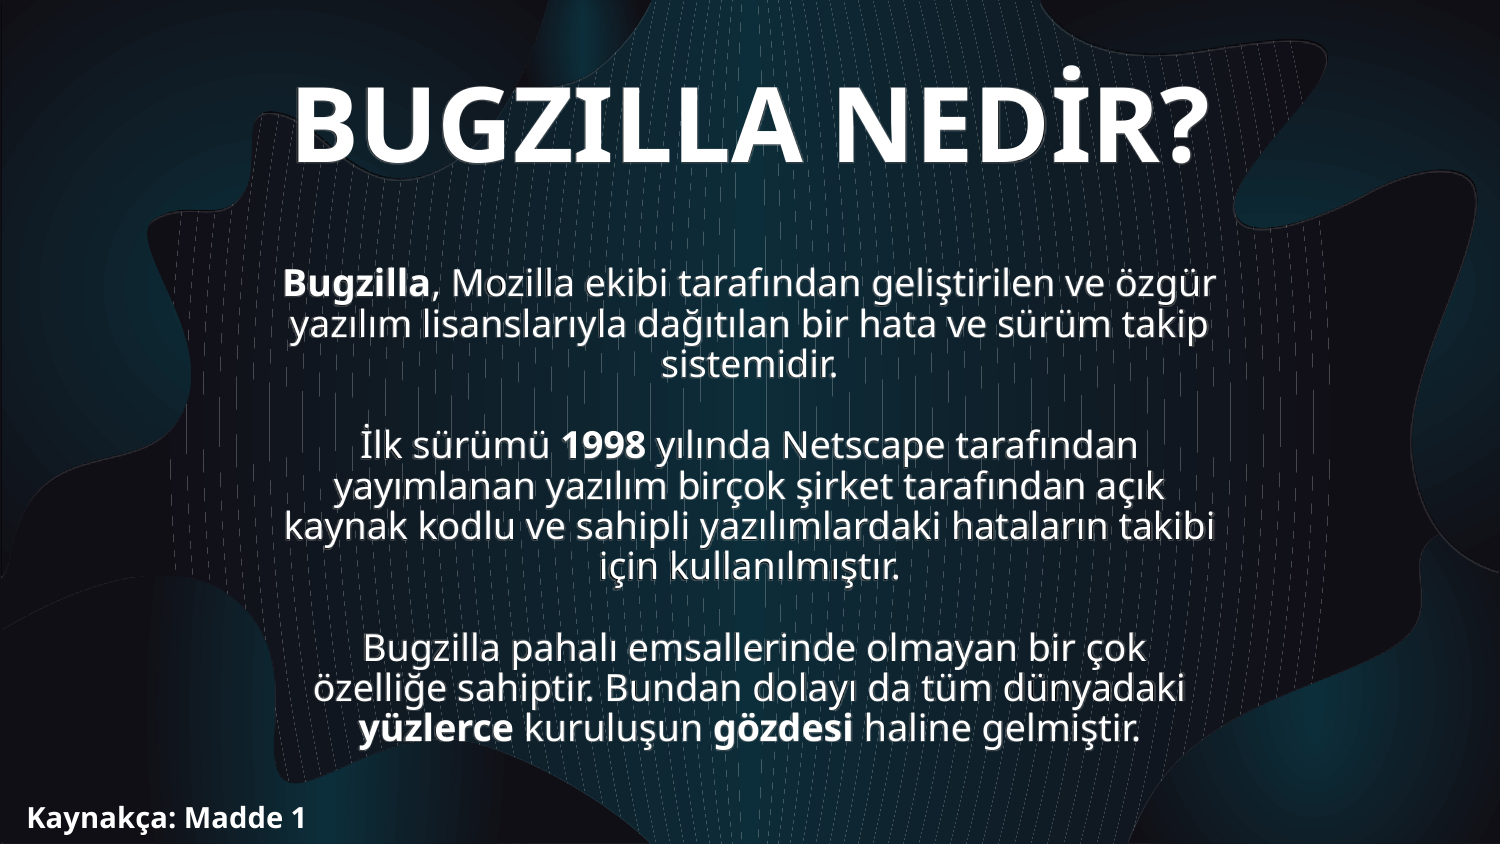

BUGZILLA NEDİR?
# Bugzilla, Mozilla ekibi tarafından geliştirilen ve özgür yazılım lisanslarıyla dağıtılan bir hata ve sürüm takip sistemidir.
İlk sürümü 1998 yılında Netscape tarafından yayımlanan yazılım birçok şirket tarafından açık kaynak kodlu ve sahipli yazılımlardaki hataların takibi için kullanılmıştır.
 Bugzilla pahalı emsallerinde olmayan bir çok özelliğe sahiptir. Bundan dolayı da tüm dünyadaki yüzlerce kuruluşun gözdesi haline gelmiştir.
Kaynakça: Madde 1